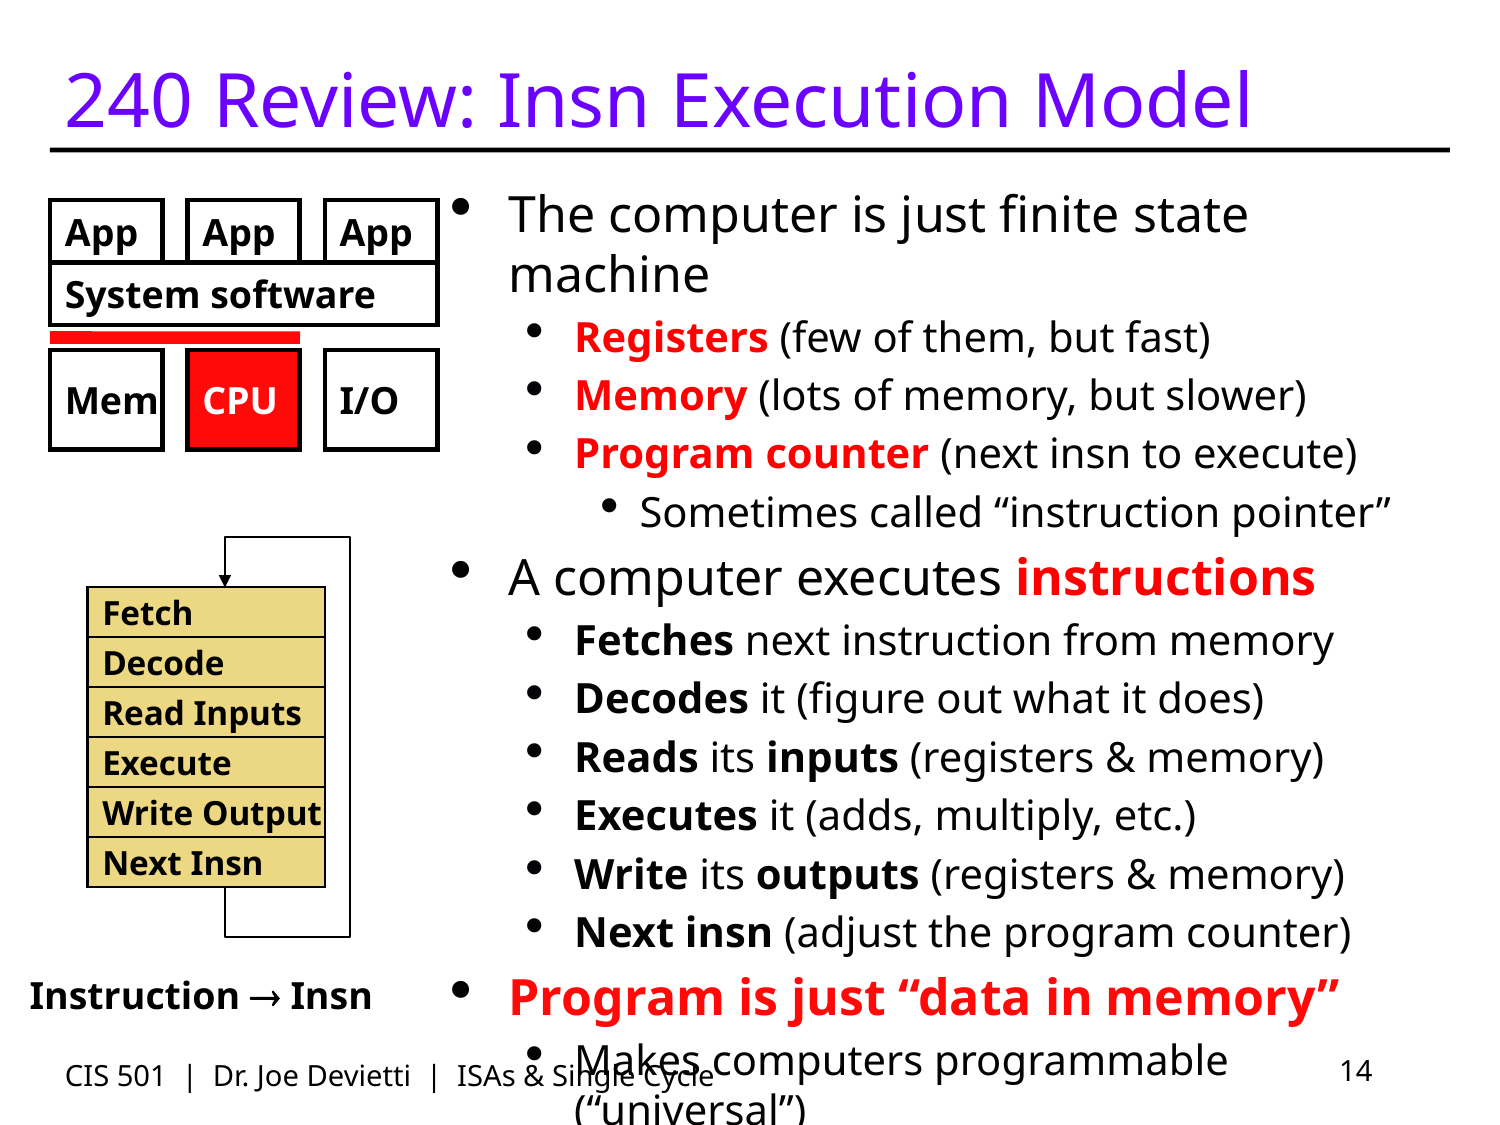

240 Review: Insn Execution Model
The computer is just finite state machine
Registers (few of them, but fast)
Memory (lots of memory, but slower)
Program counter (next insn to execute)
Sometimes called “instruction pointer”
A computer executes instructions
Fetches next instruction from memory
Decodes it (figure out what it does)
Reads its inputs (registers & memory)
Executes it (adds, multiply, etc.)
Write its outputs (registers & memory)
Next insn (adjust the program counter)
Program is just “data in memory”
Makes computers programmable (“universal”)
App
App
App
System software
Mem
CPU
I/O
Fetch
Decode
Read Inputs
Execute
Write Output
Next Insn
Instruction  Insn
CIS 501 | Dr. Joe Devietti | ISAs & Single Cycle